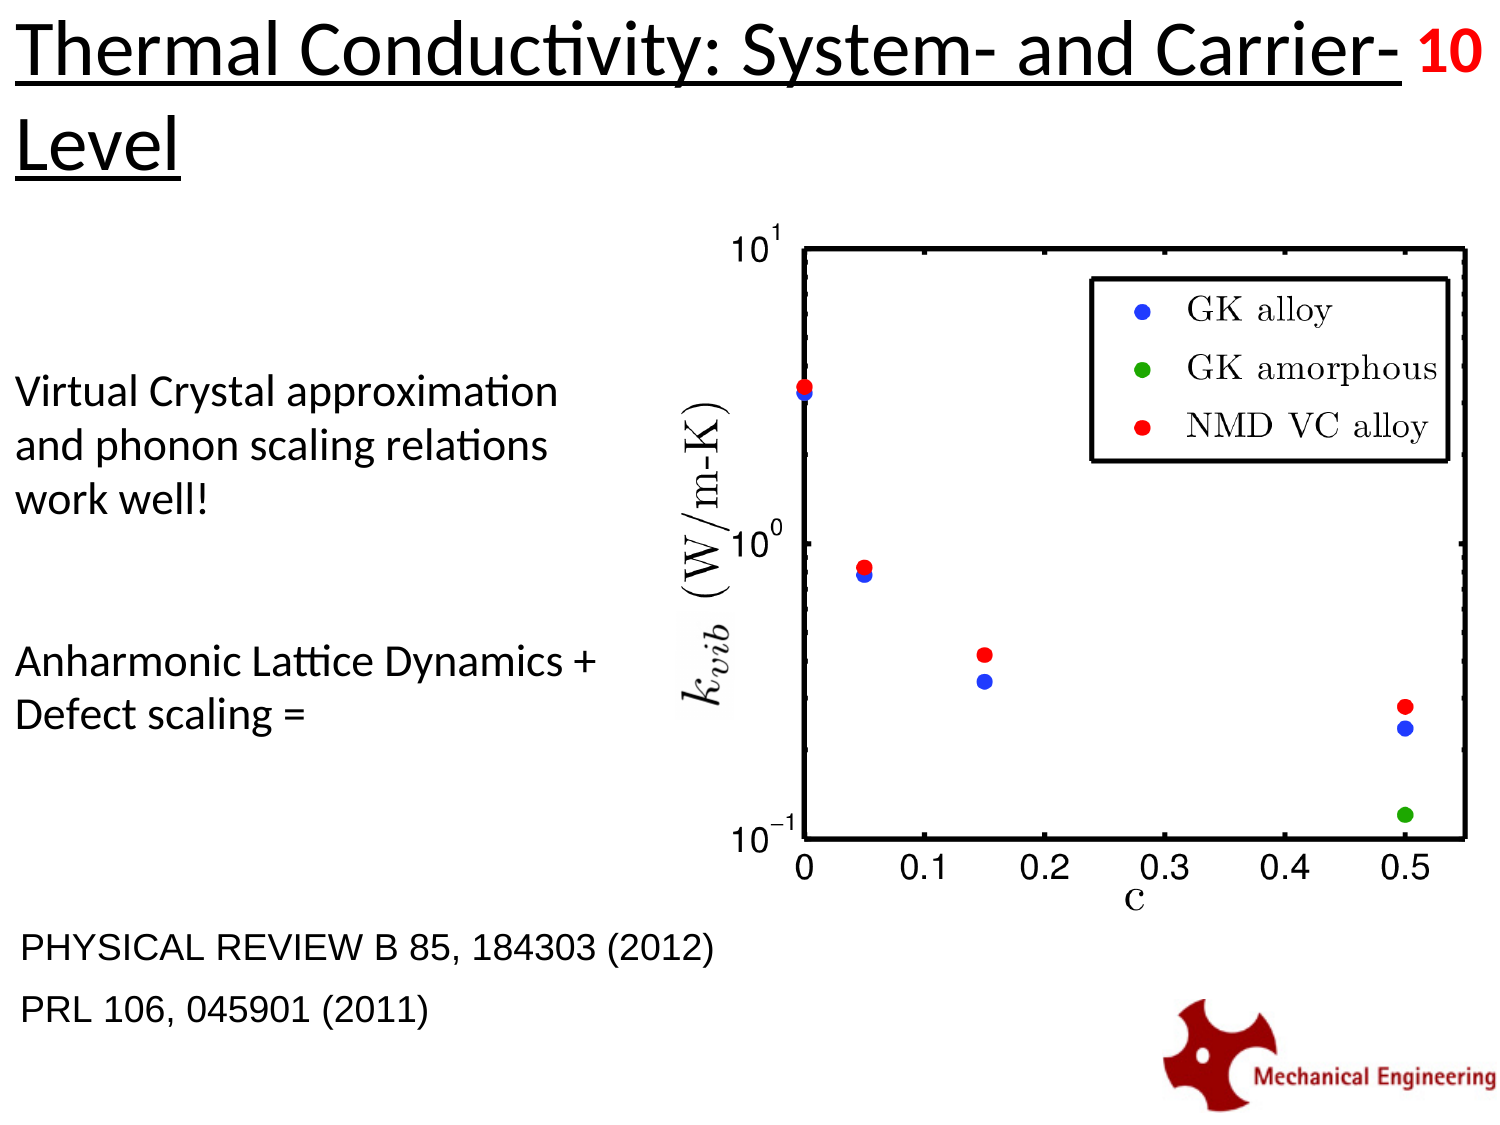

# Thermal Conductivity: System- and Carrier-Level
10
Virtual Crystal approximation and phonon scaling relations work well!
Anharmonic Lattice Dynamics + Defect scaling =
PHYSICAL REVIEW B 85, 184303 (2012)
PRL 106, 045901 (2011)